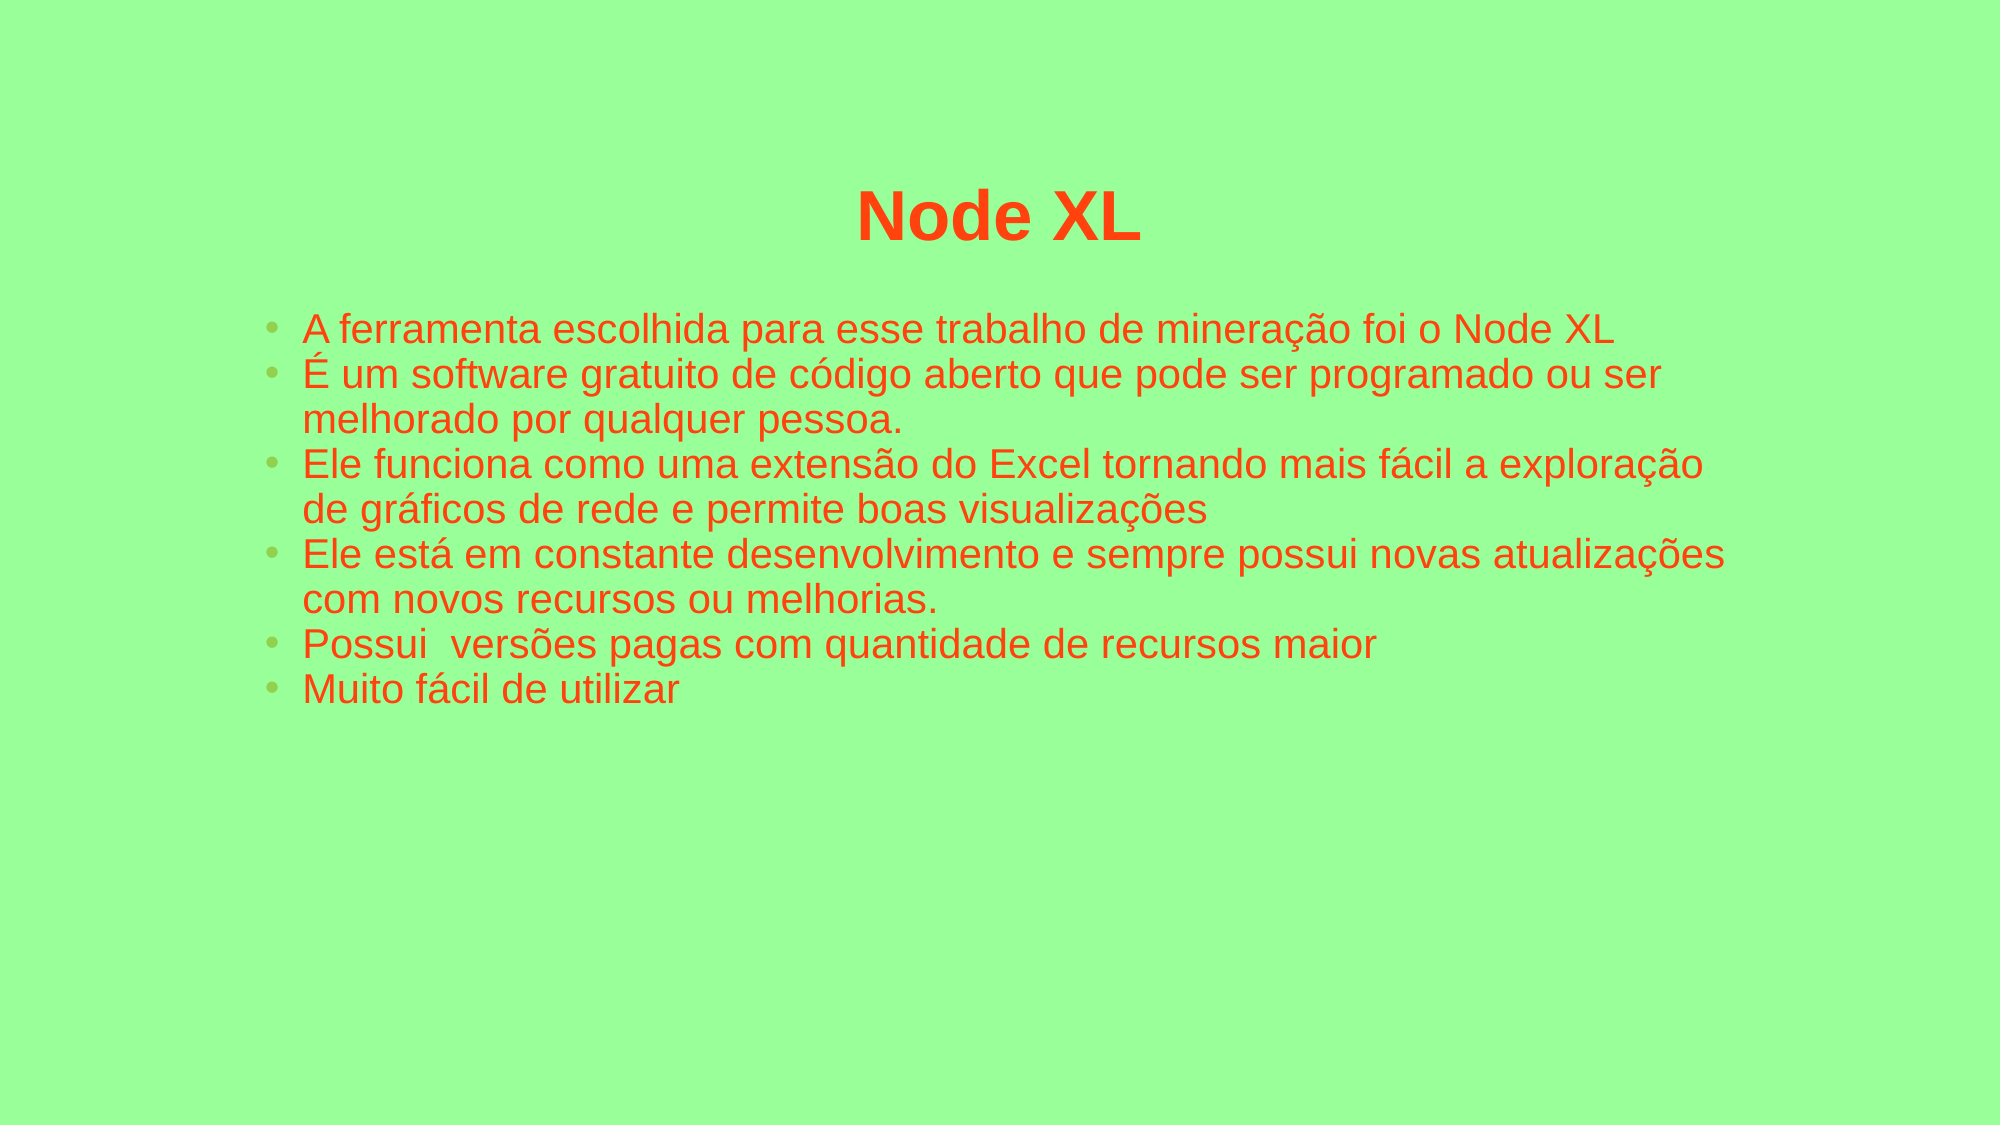

Node XL
A ferramenta escolhida para esse trabalho de mineração foi o Node XL
É um software gratuito de código aberto que pode ser programado ou ser melhorado por qualquer pessoa.
Ele funciona como uma extensão do Excel tornando mais fácil a exploração de gráficos de rede e permite boas visualizações
Ele está em constante desenvolvimento e sempre possui novas atualizações com novos recursos ou melhorias.
Possui versões pagas com quantidade de recursos maior
Muito fácil de utilizar